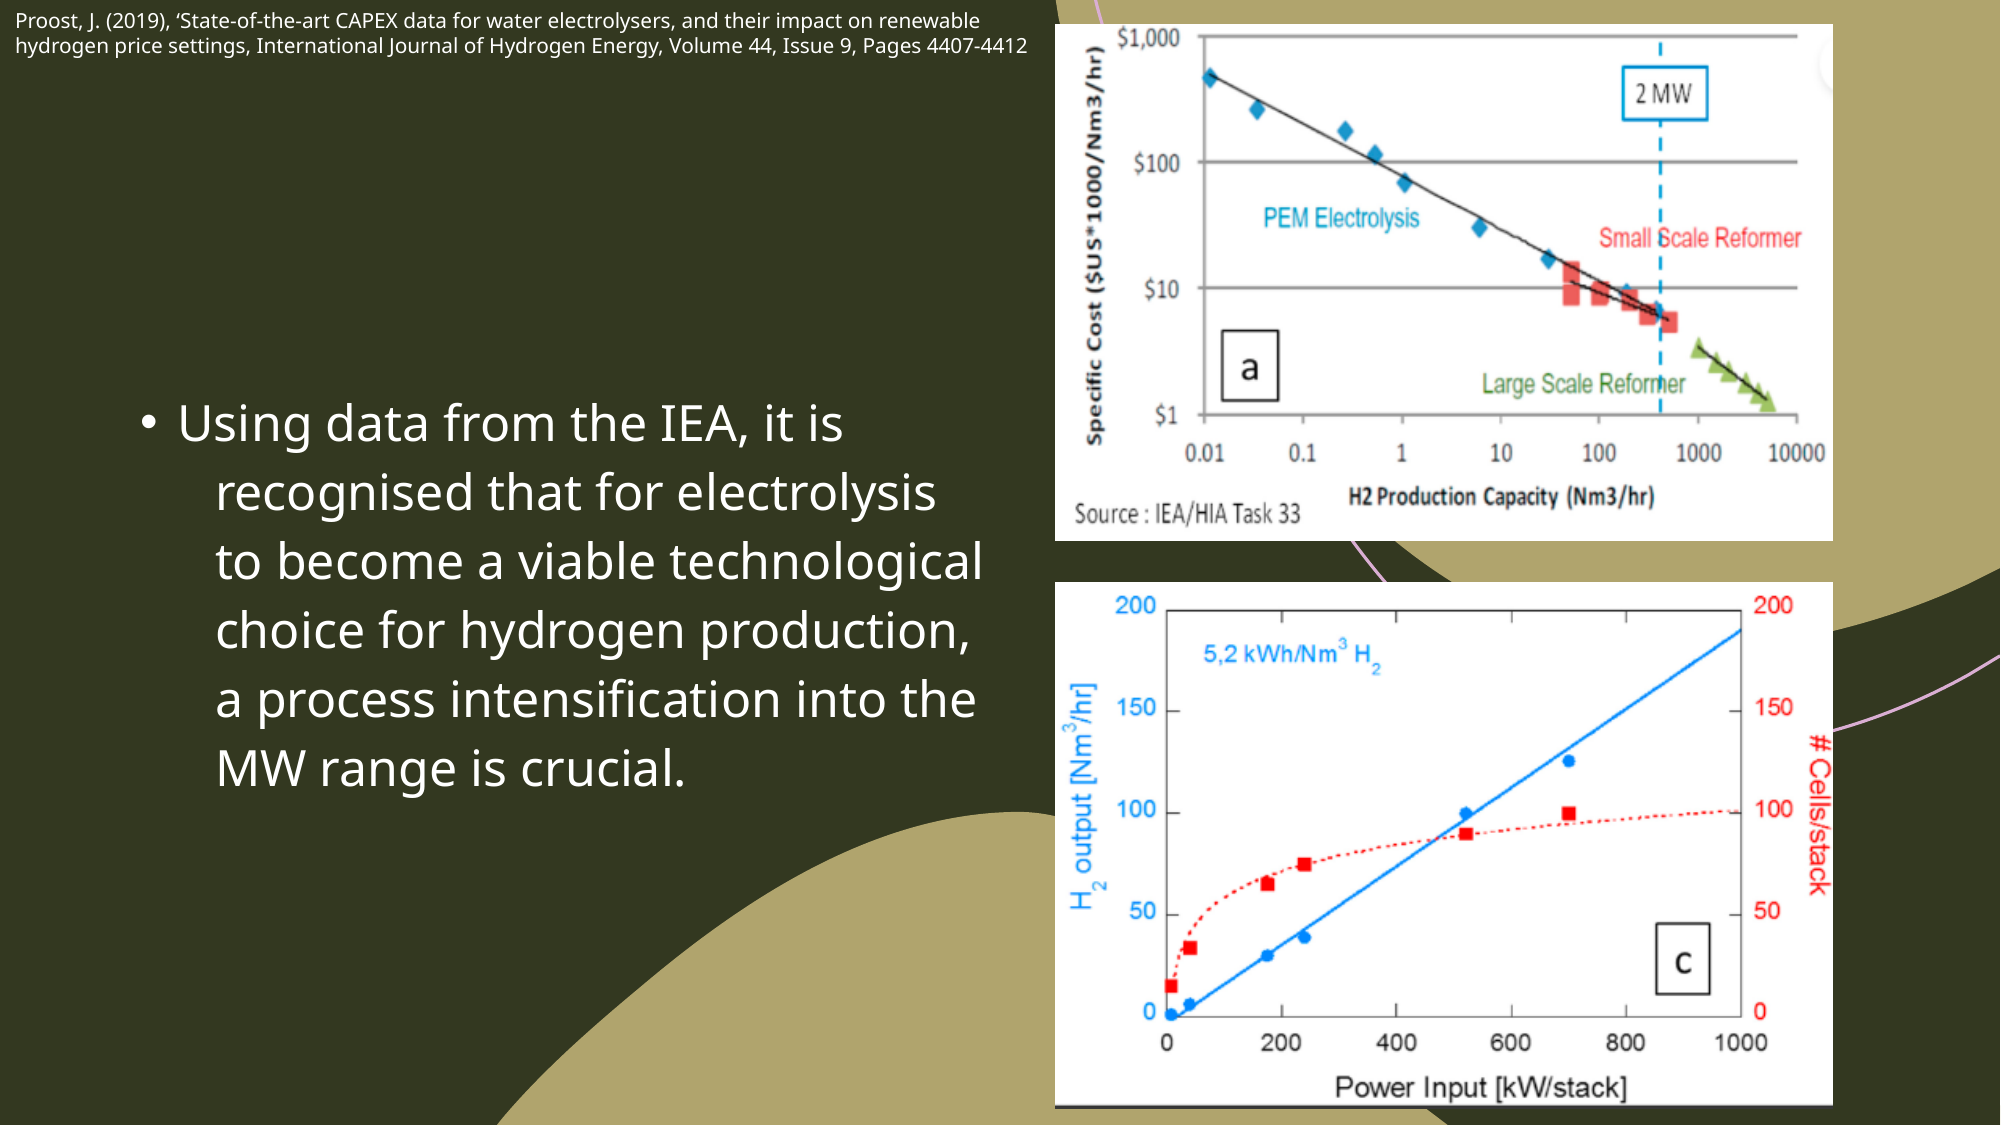

Proost, J. (2019), ‘State-of-the-art CAPEX data for water electrolysers, and their impact on renewable hydrogen price settings, International Journal of Hydrogen Energy, Volume 44, Issue 9, Pages 4407-4412
# Using data from the IEA, it is recognised that for electrolysis to become a viable technological choice for hydrogen production, a process intensification into the MW range is crucial.